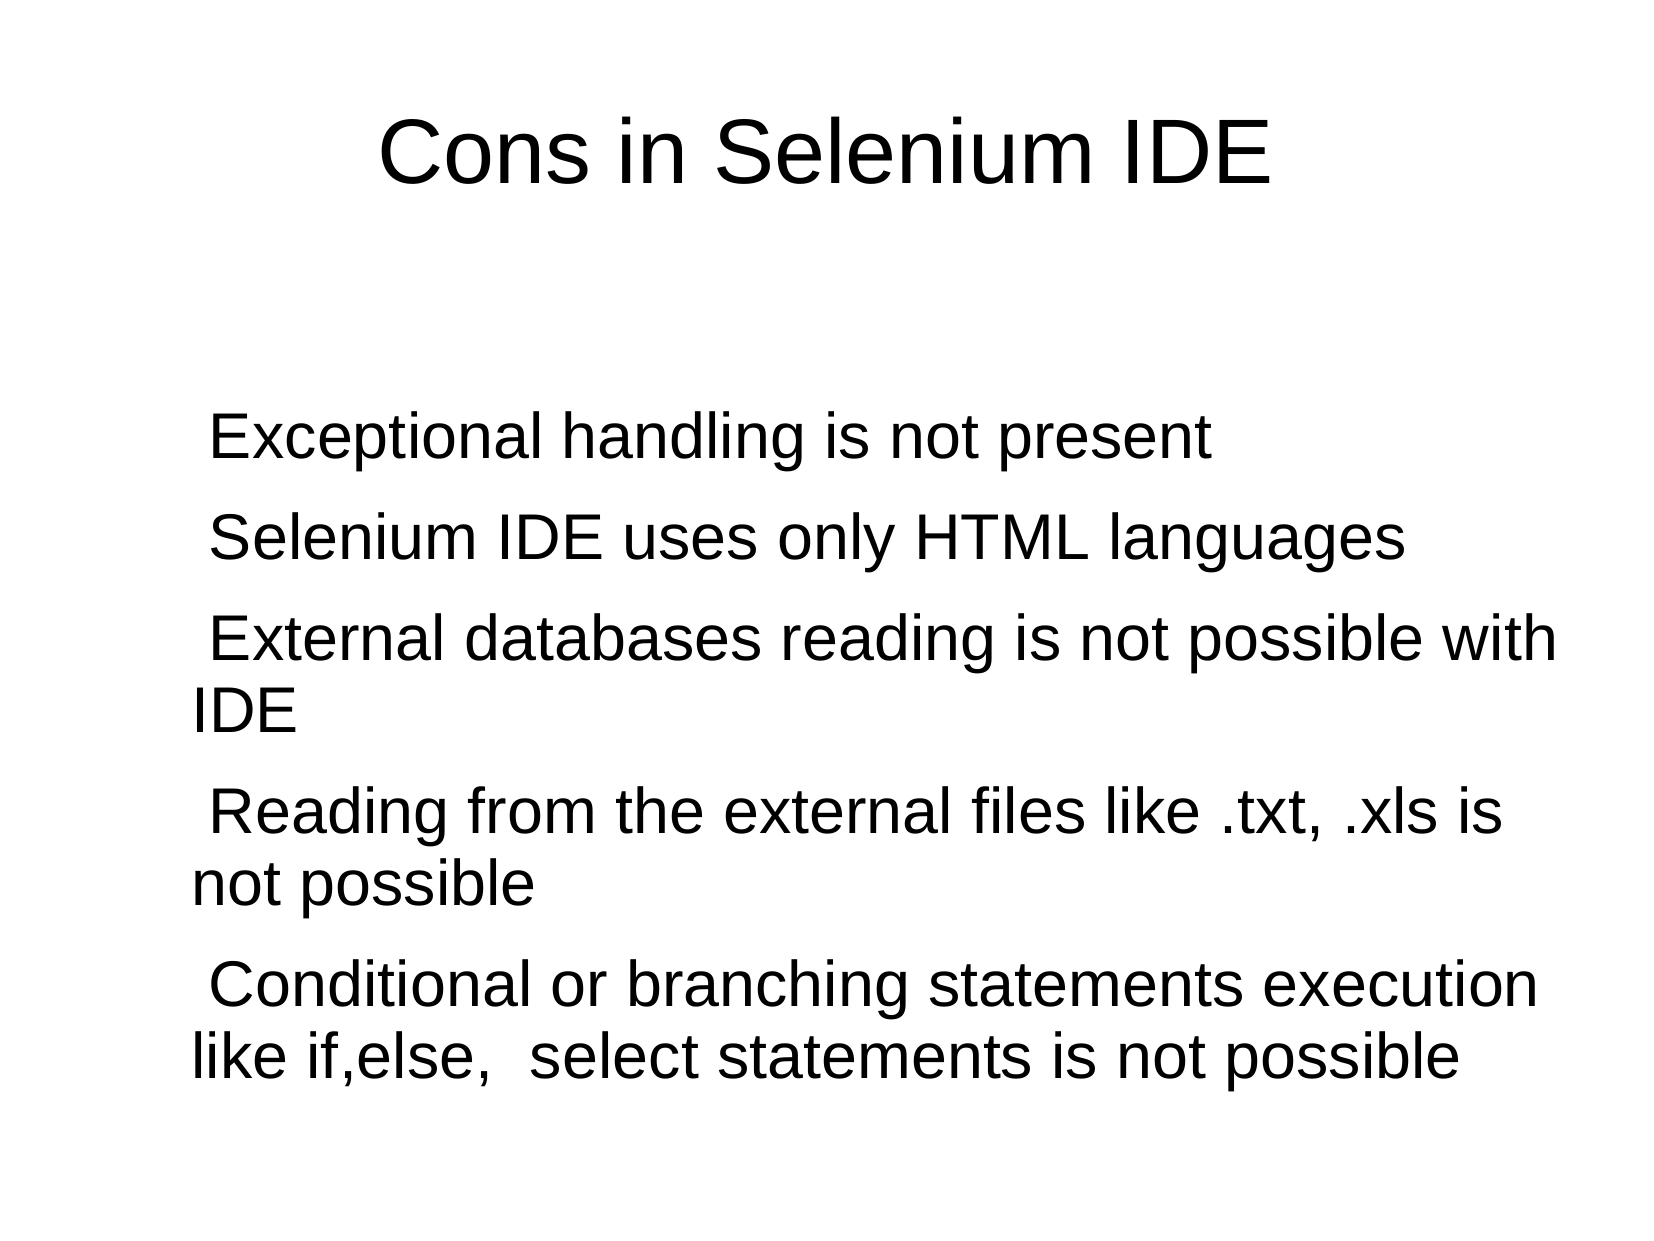

# Cons in Selenium IDE
 Exceptional handling is not present
 Selenium IDE uses only HTML languages
 External databases reading is not possible with IDE
 Reading from the external files like .txt, .xls is not possible
 Conditional or branching statements execution like if,else, select statements is not possible